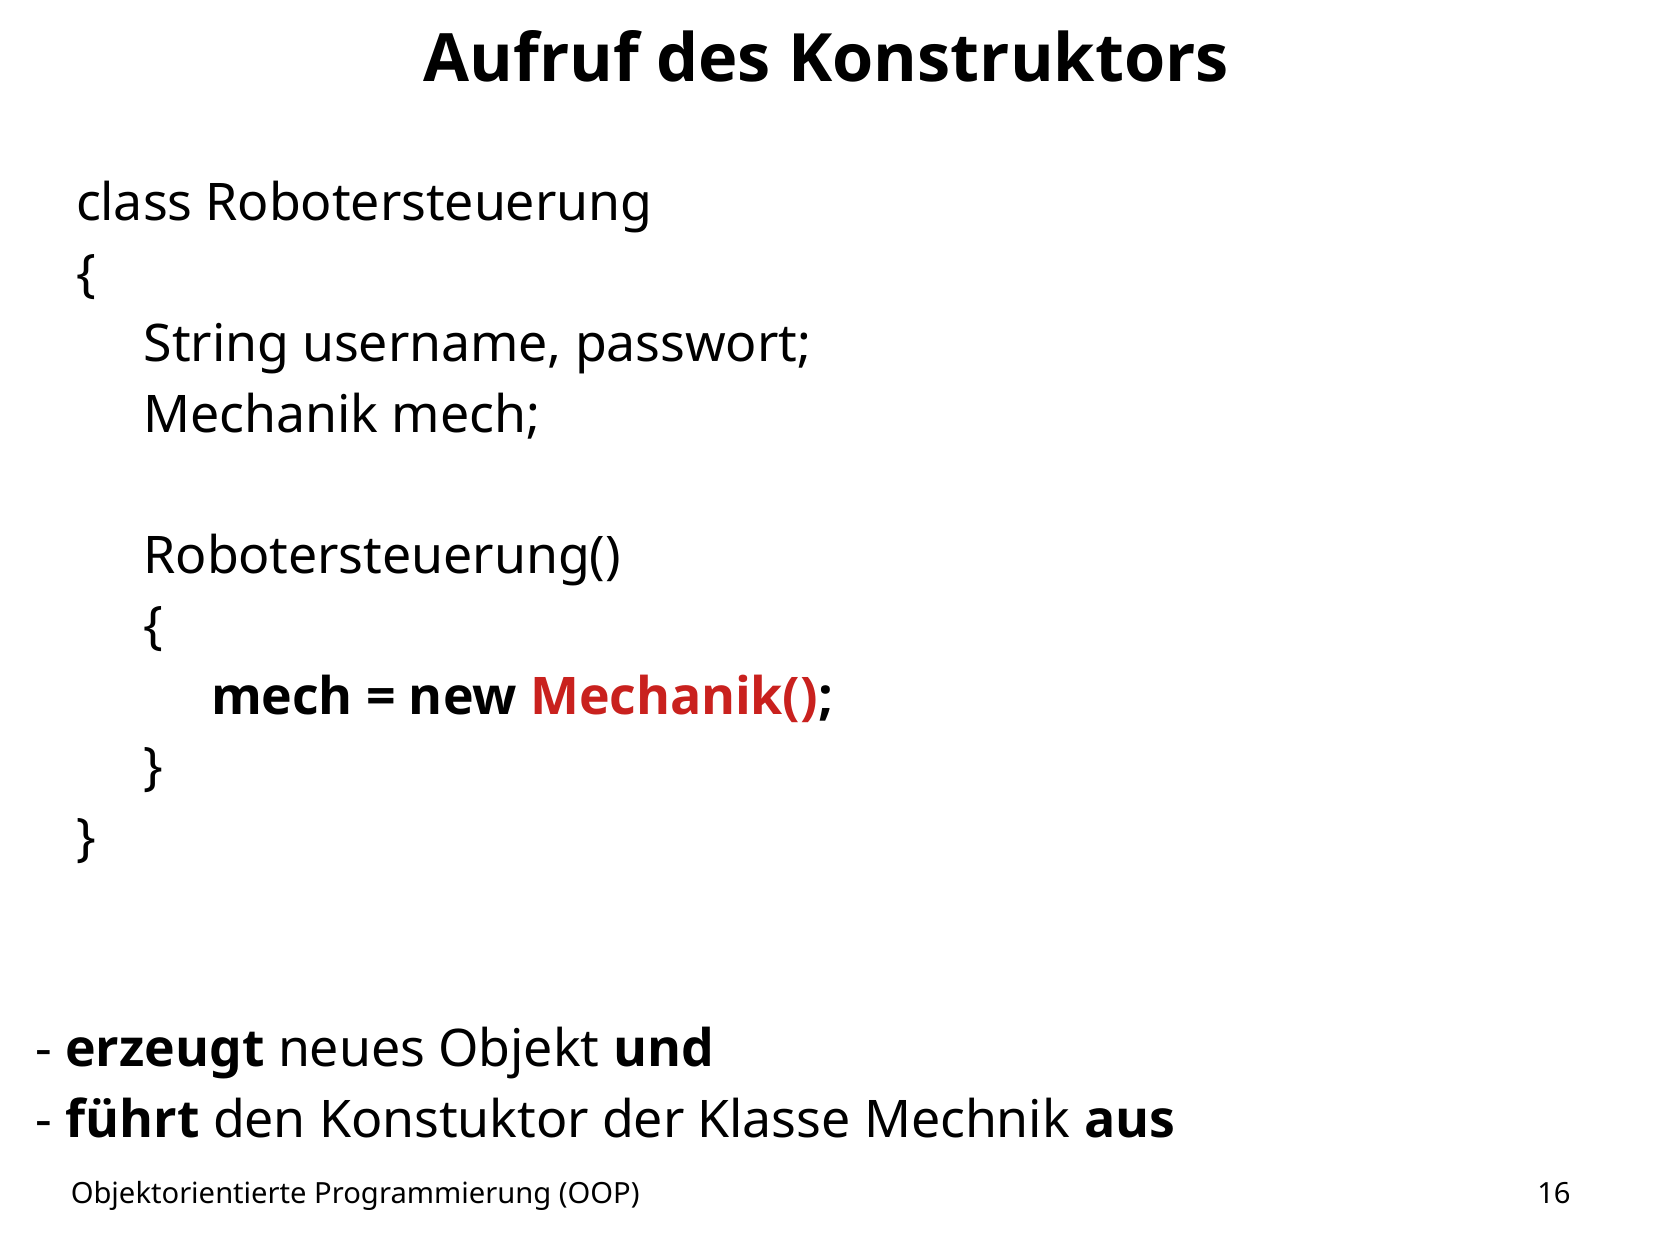

# Aufruf des Konstruktors
 class Robotersteuerung
 {
 String username, passwort;
 Mechanik mech;
 Robotersteuerung()
 {
 mech = new Mechanik();
 }
 }
- erzeugt neues Objekt und
- führt den Konstuktor der Klasse Mechnik aus
Objektorientierte Programmierung (OOP)
16